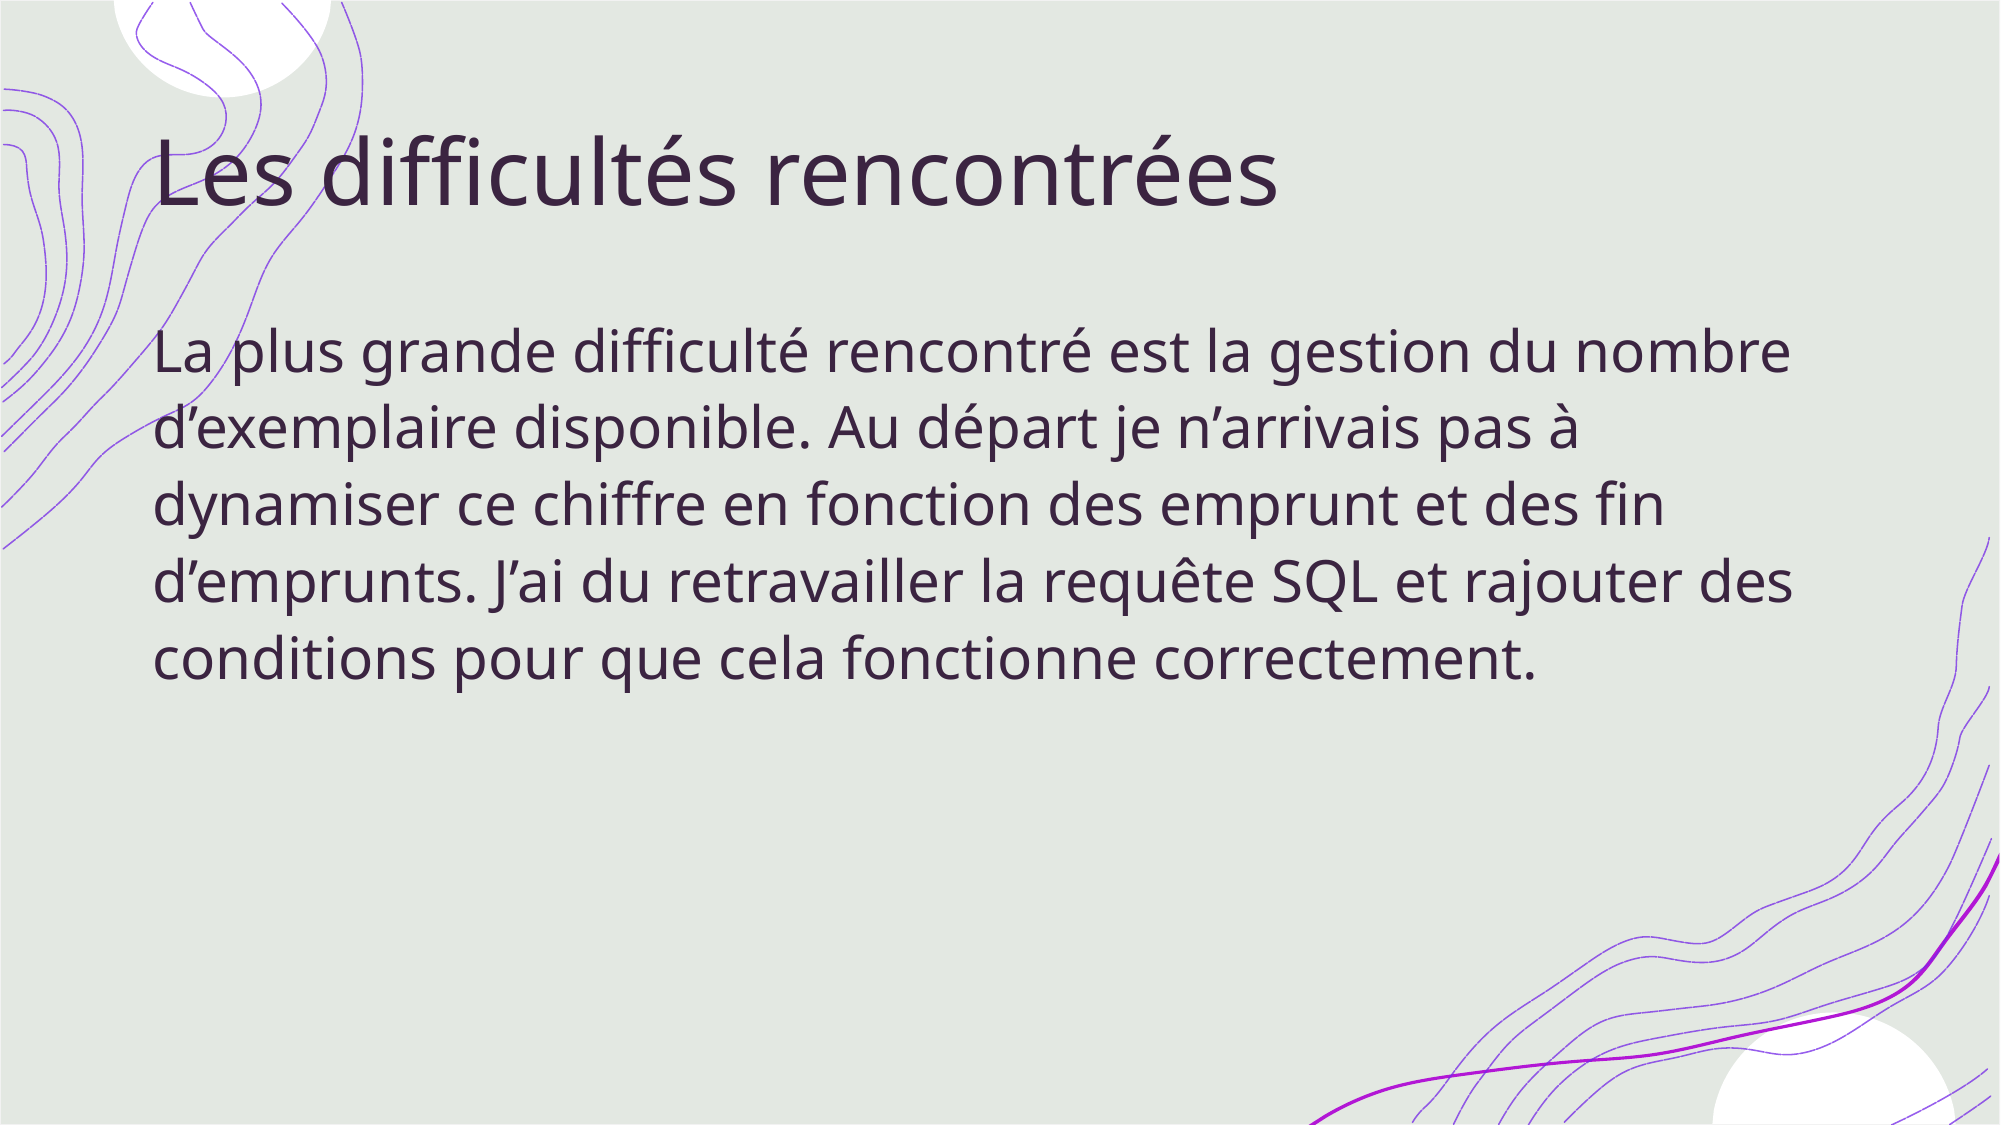

# Les difficultés rencontrées
La plus grande difficulté rencontré est la gestion du nombre d’exemplaire disponible. Au départ je n’arrivais pas à dynamiser ce chiffre en fonction des emprunt et des fin d’emprunts. J’ai du retravailler la requête SQL et rajouter des conditions pour que cela fonctionne correctement.